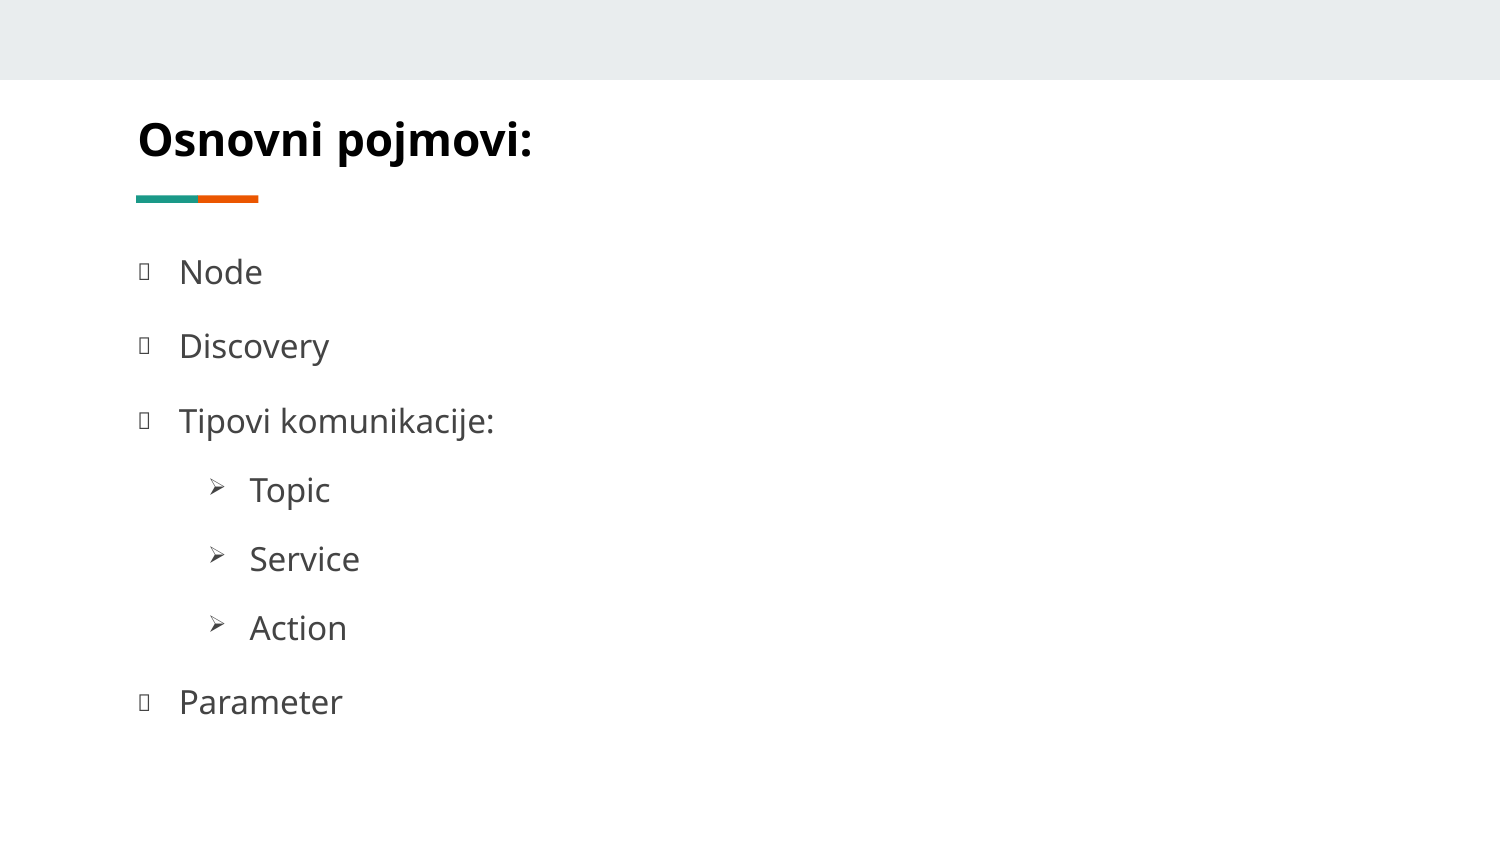

# Osnovni pojmovi:
Node
Discovery
Tipovi komunikacije:
Topic
Service
Action
Parameter